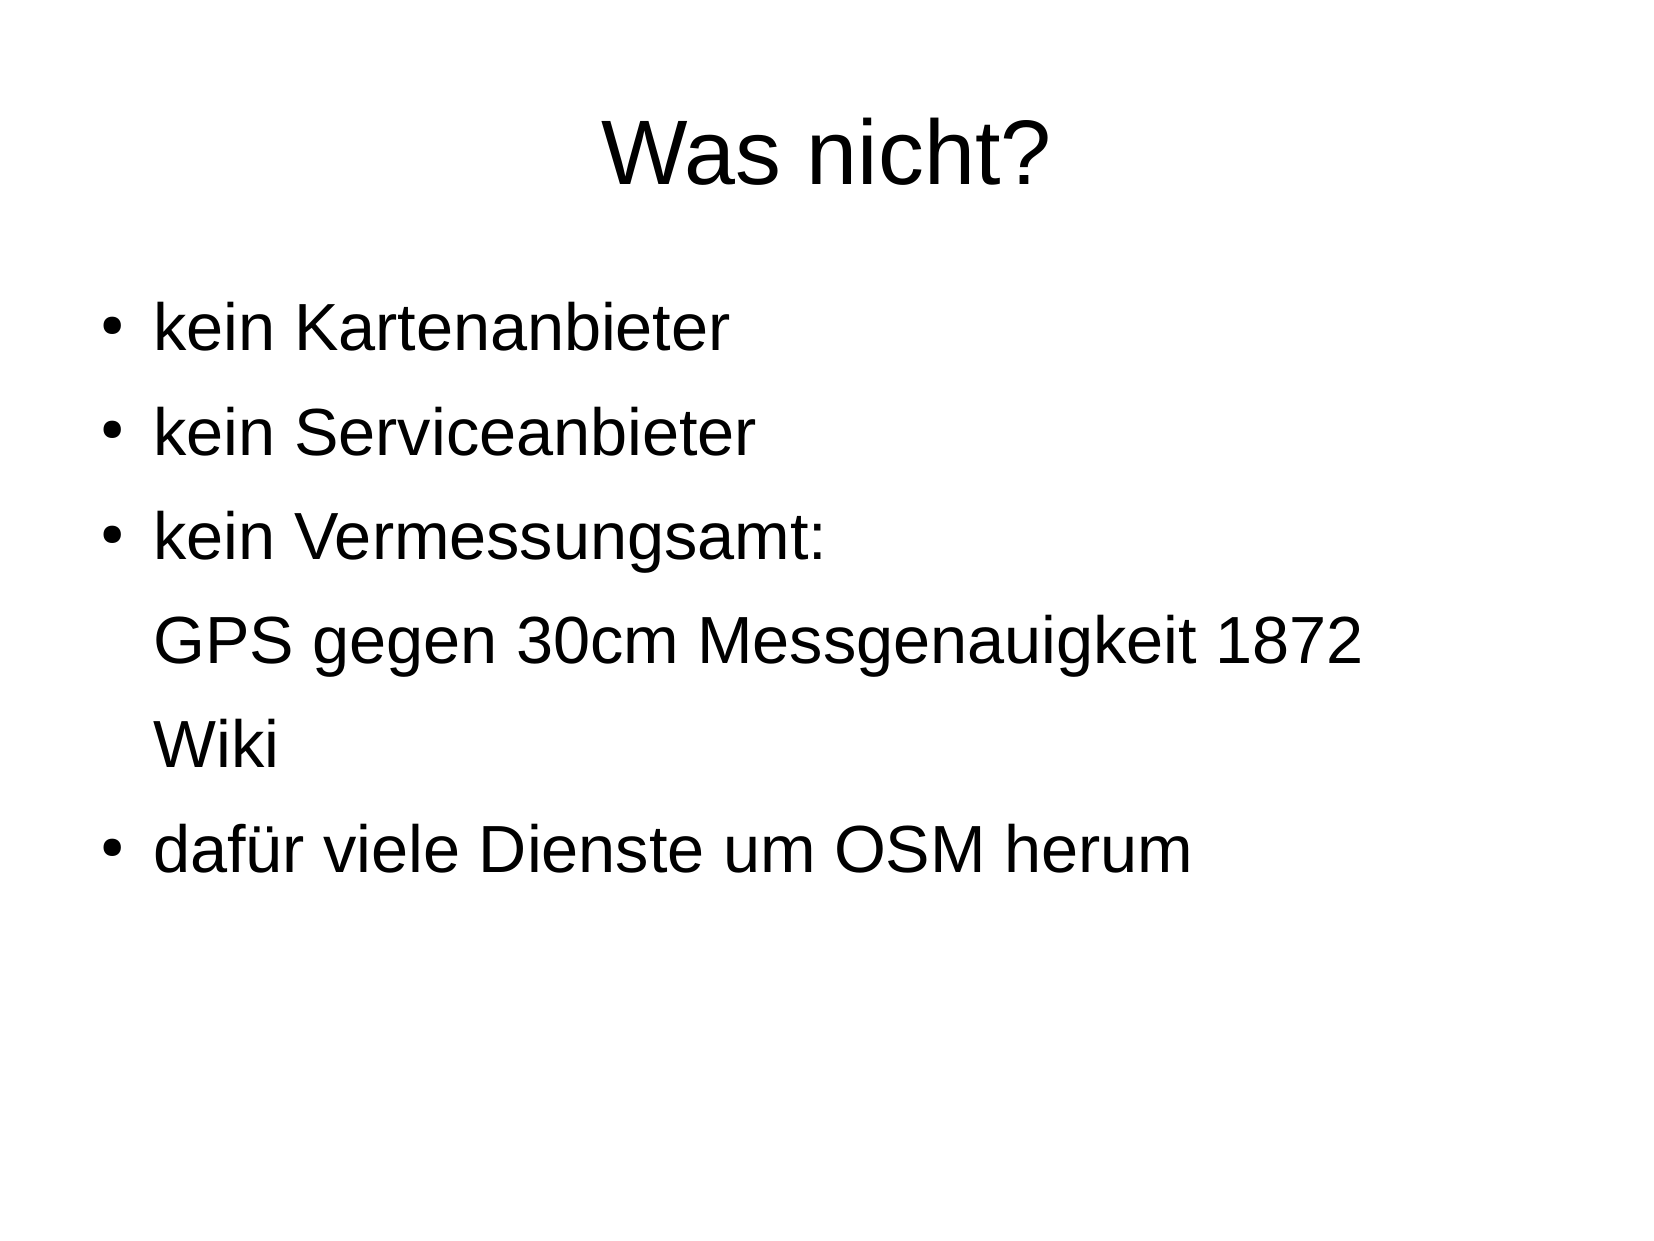

# Was nicht?
kein Kartenanbieter
kein Serviceanbieter
kein Vermessungsamt:
GPS gegen 30cm Messgenauigkeit 1872
Wiki
dafür viele Dienste um OSM herum